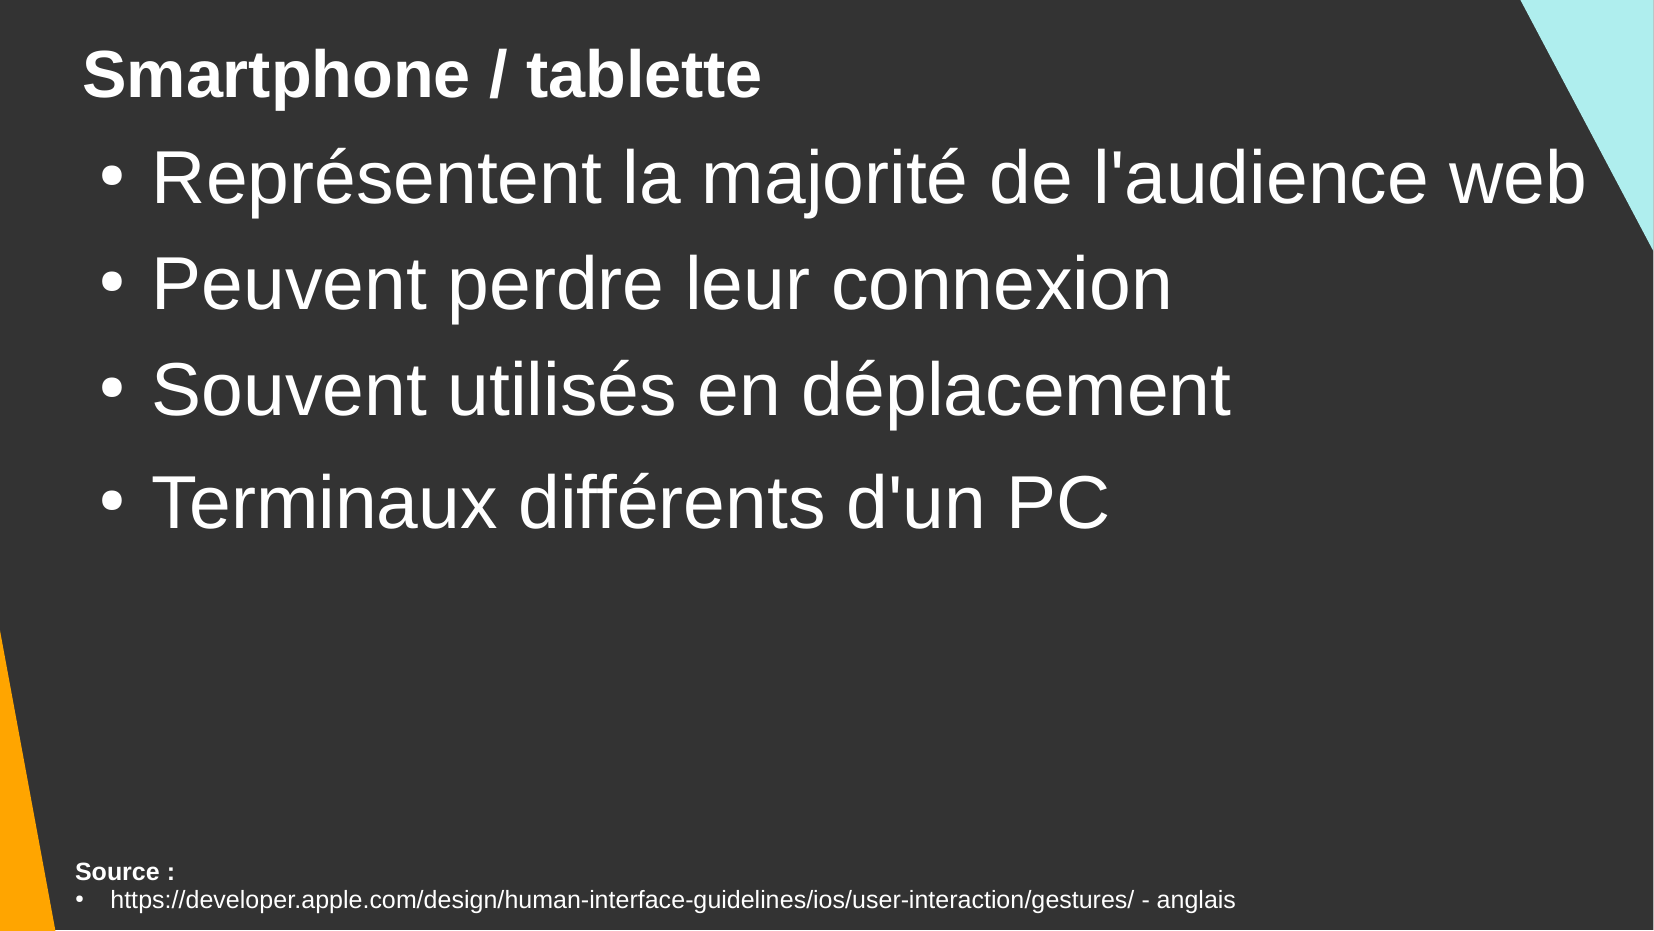

# Smartphone / tablette
Représentent la majorité de l'audience web
Peuvent perdre leur connexion
Souvent utilisés en déplacement
Terminaux différents d'un PC
Source :
https://developer.apple.com/design/human-interface-guidelines/ios/user-interaction/gestures/ - anglais